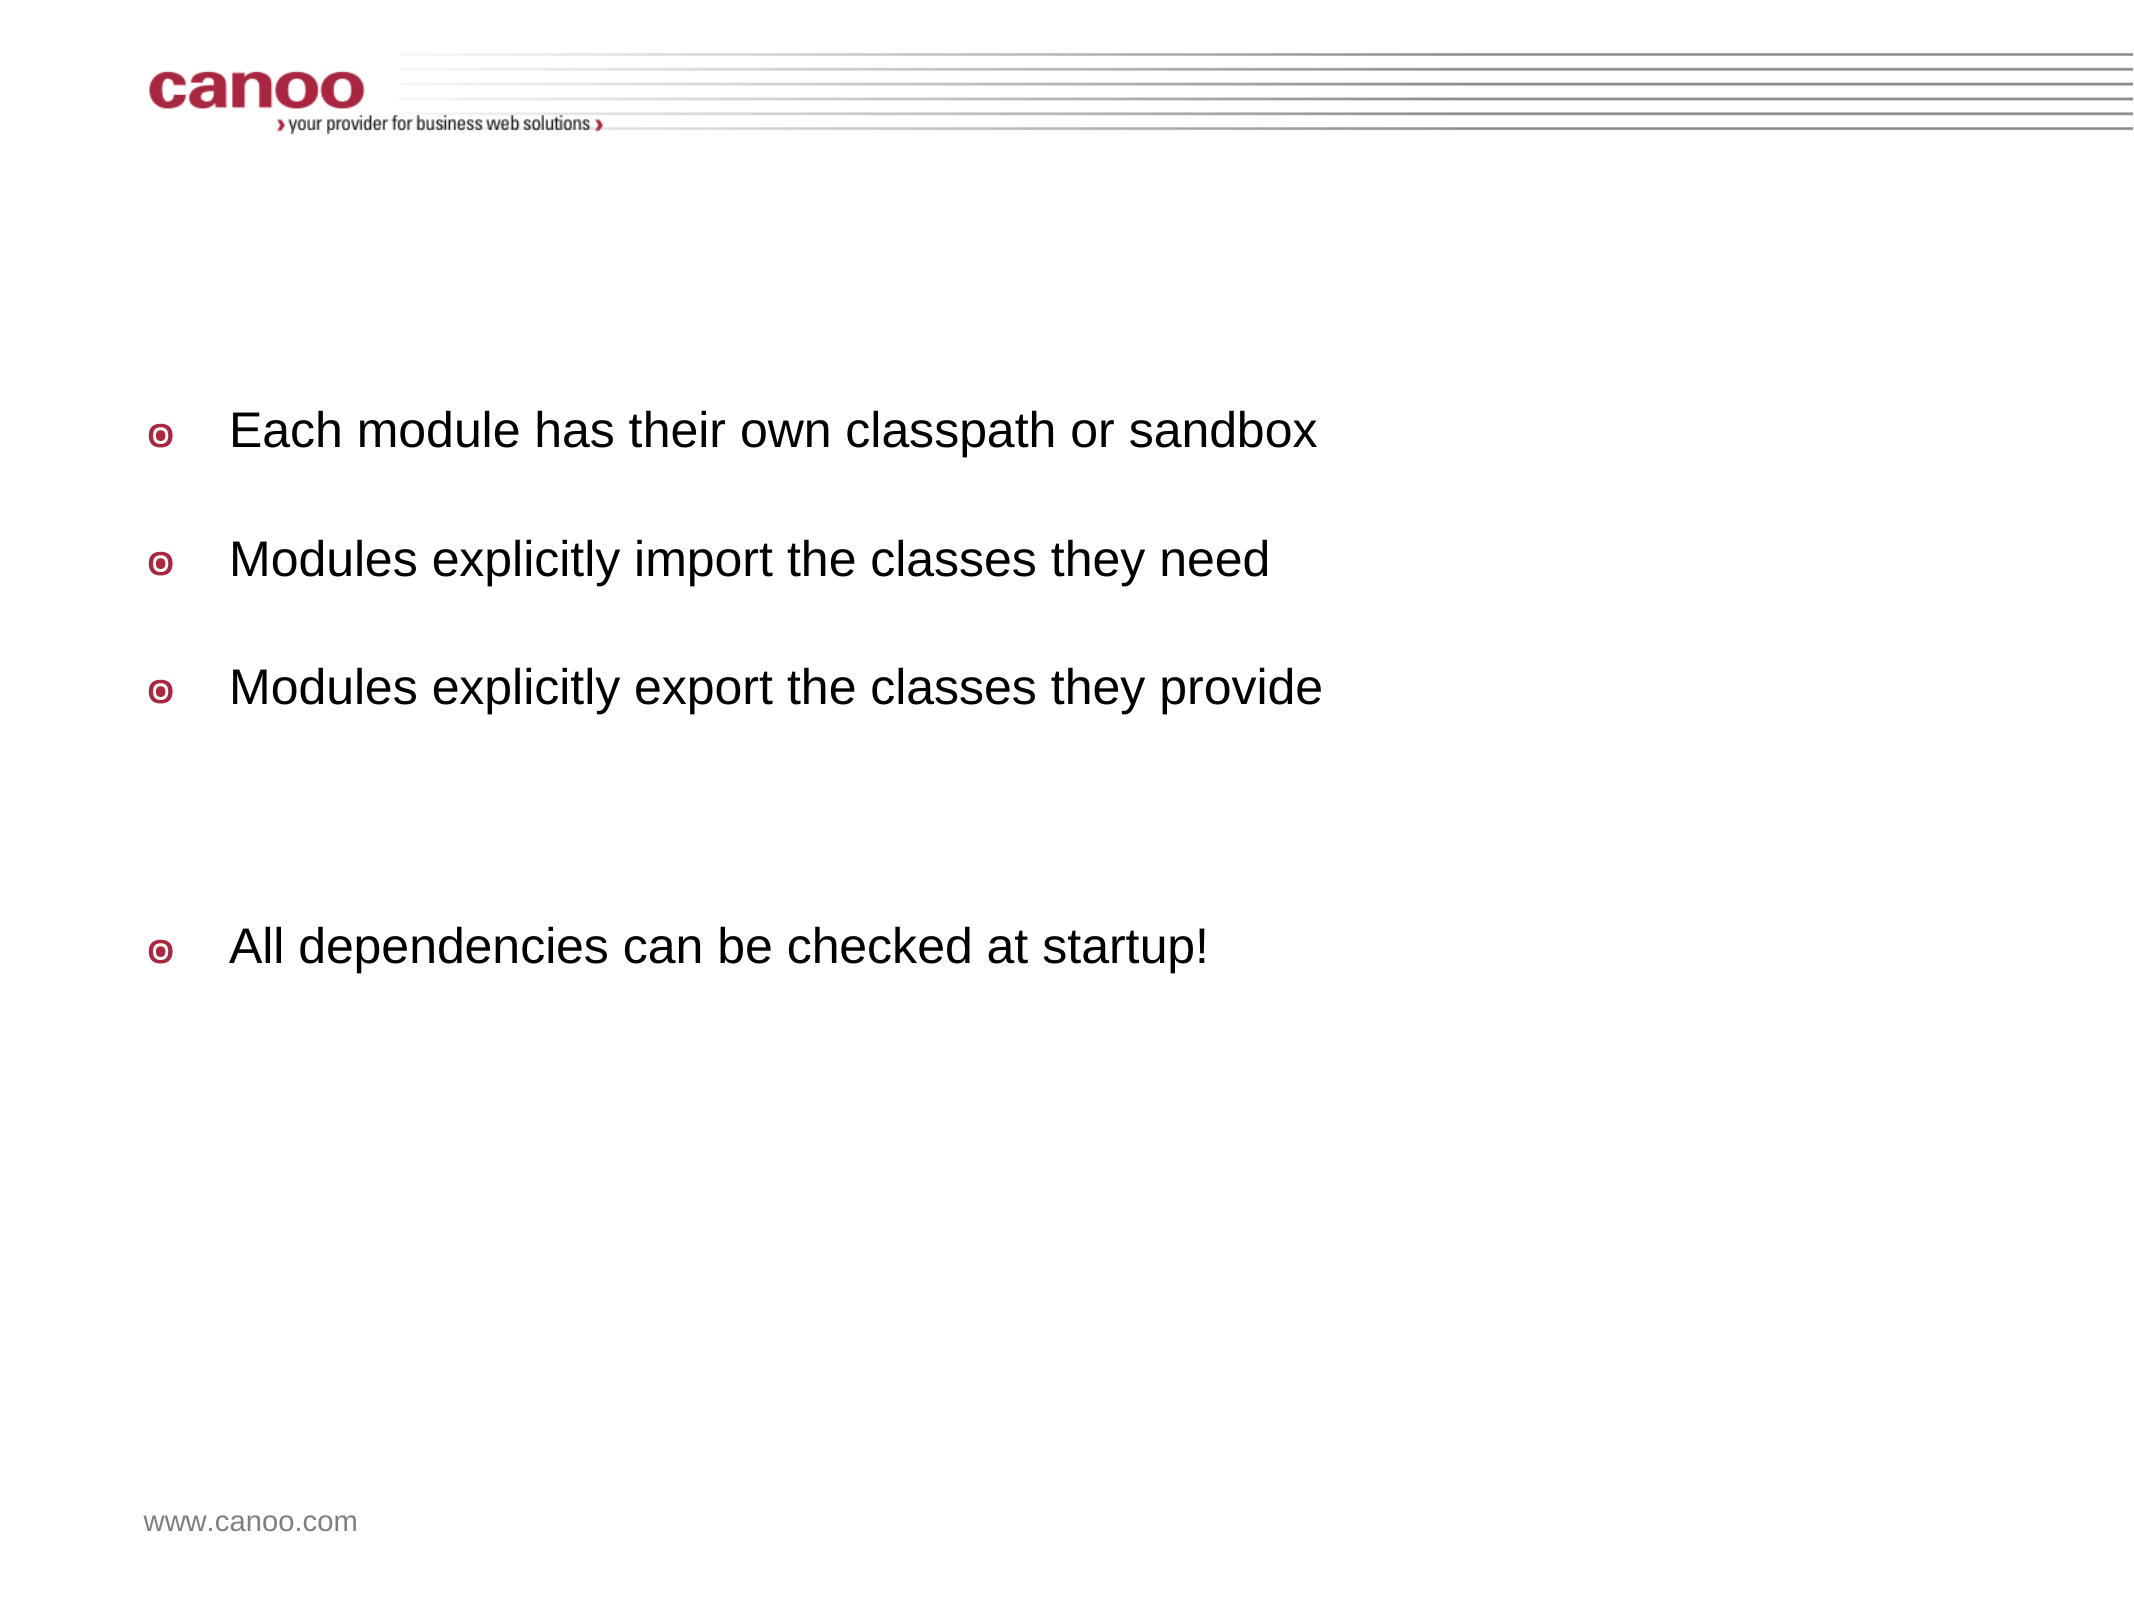

# Each module has their own classpath or sandbox
Modules explicitly import the classes they need
Modules explicitly export the classes they provide
All dependencies can be checked at startup!